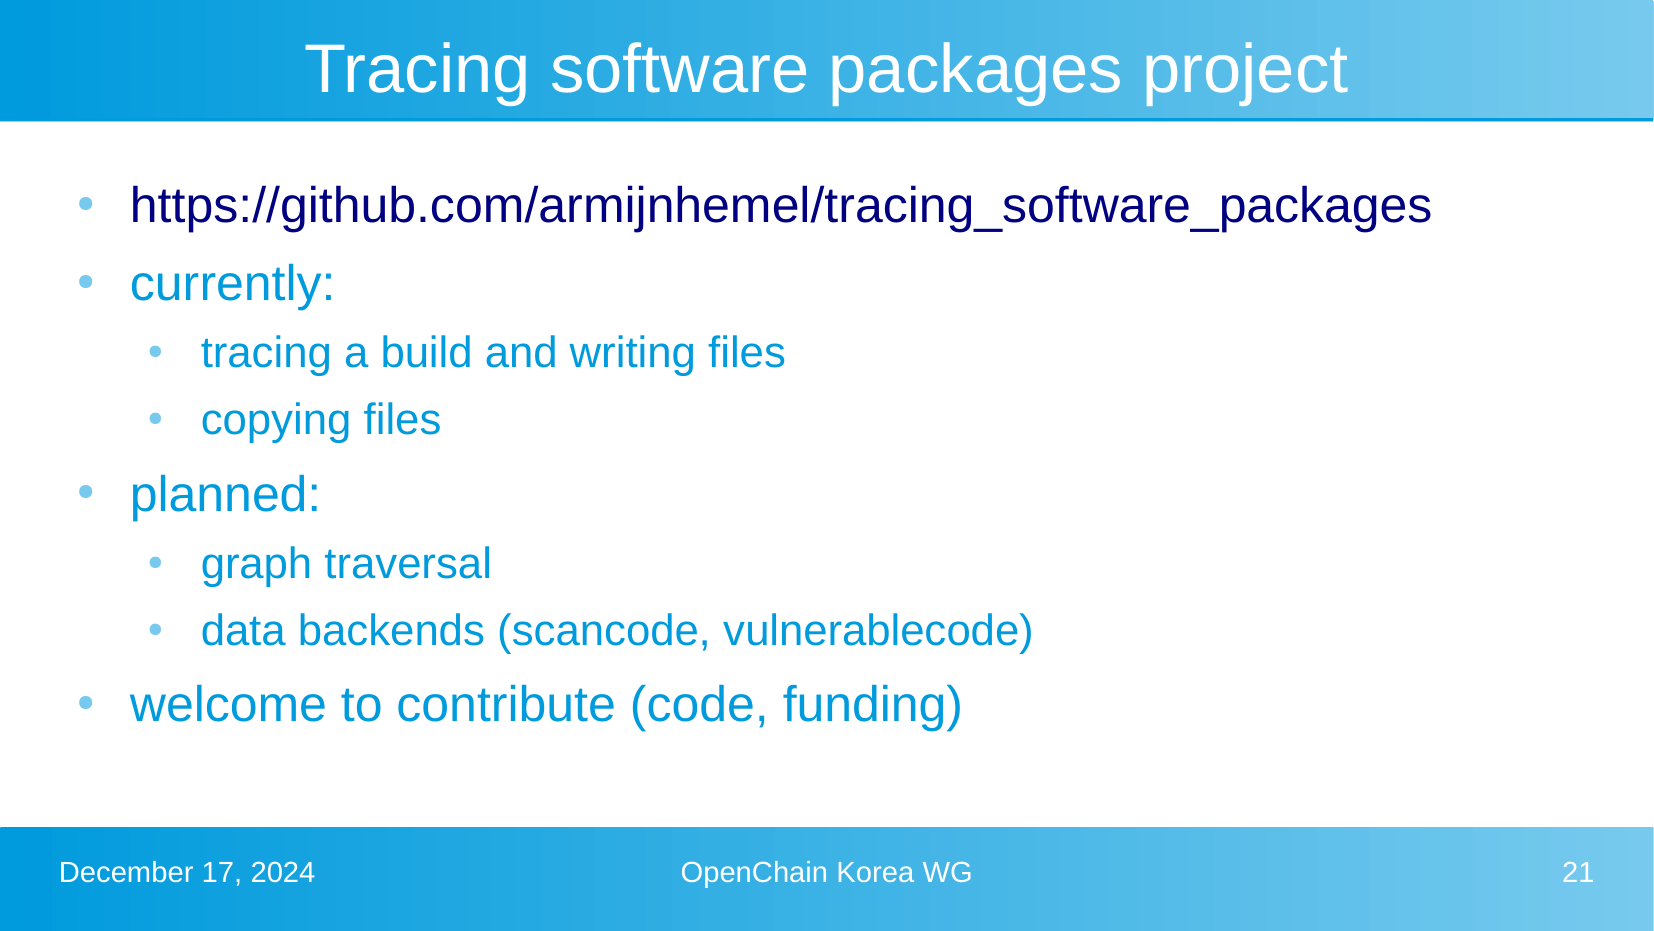

# Tracing software packages project
https://github.com/armijnhemel/tracing_software_packages
currently:
tracing a build and writing files
copying files
planned:
graph traversal
data backends (scancode, vulnerablecode)
welcome to contribute (code, funding)
21